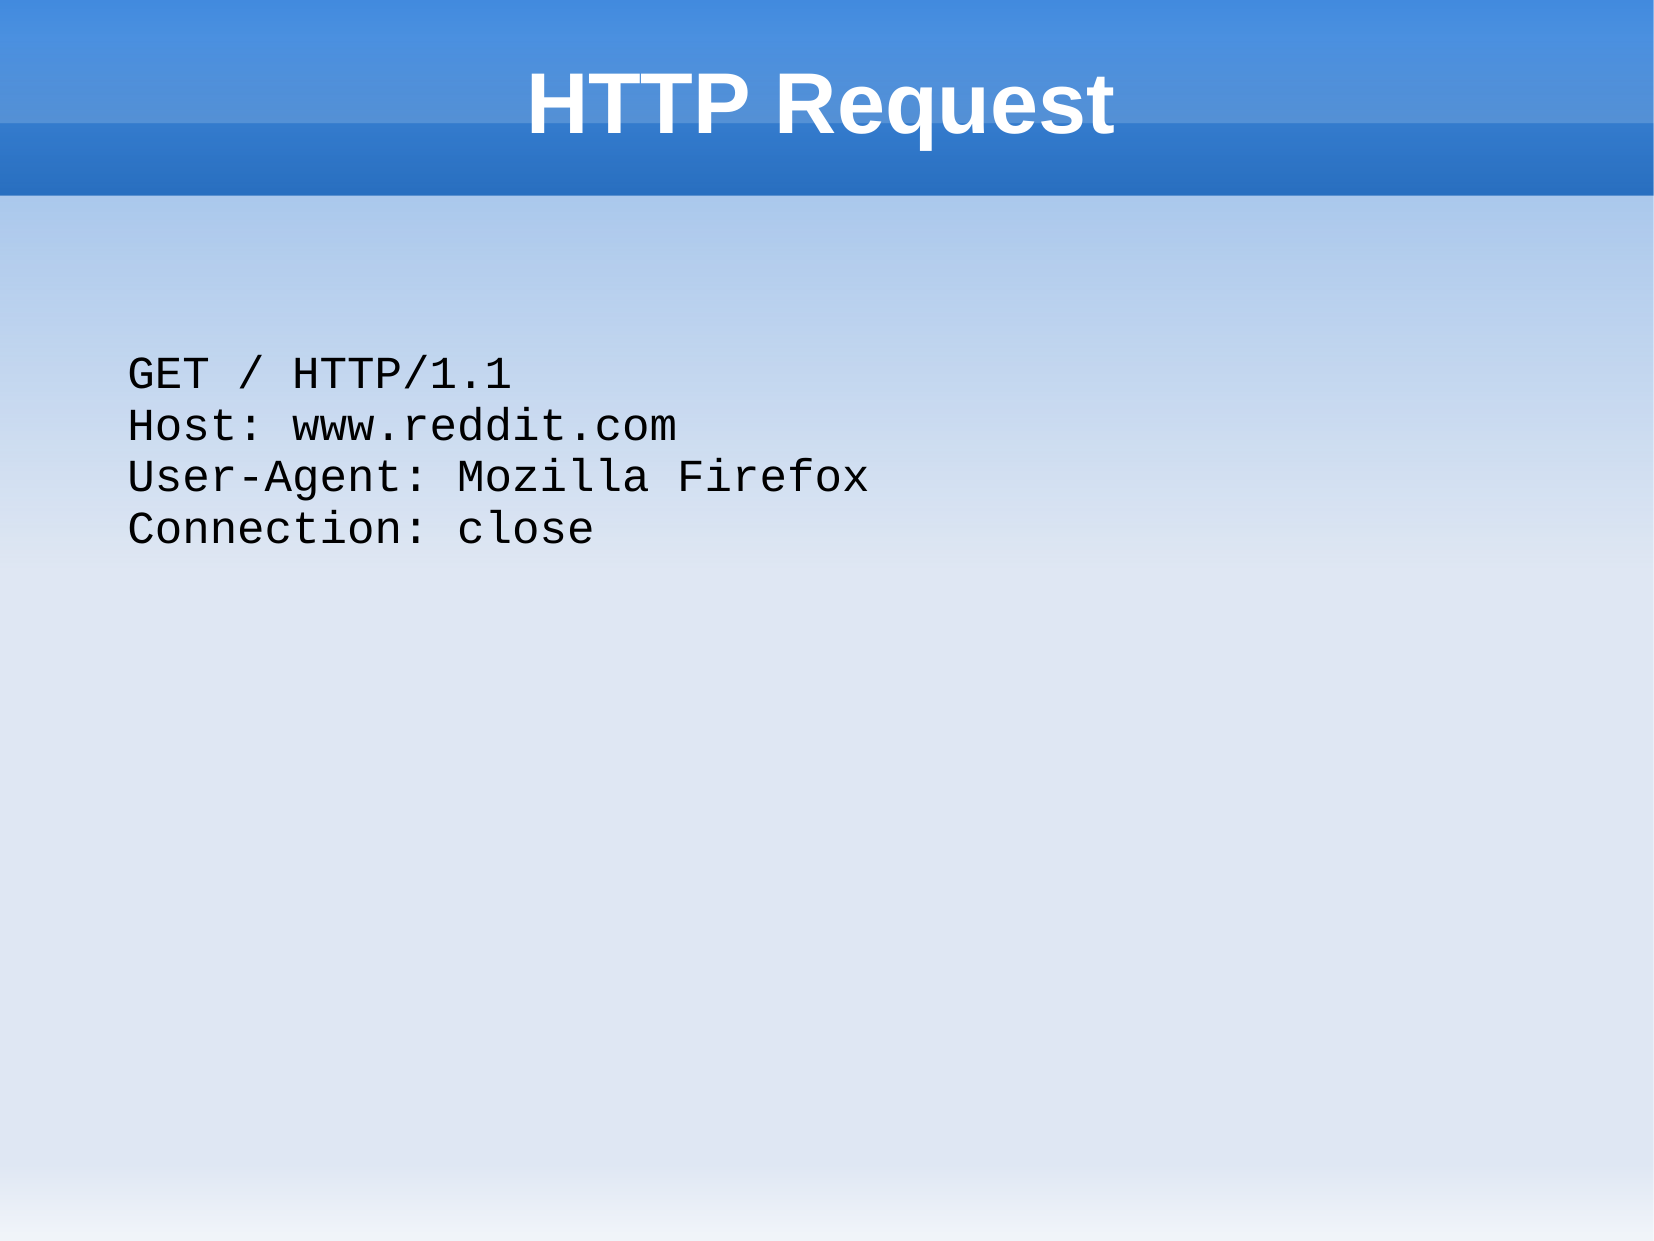

# HTTP Request
GET / HTTP/1.1
Host: www.reddit.com
User-Agent: Mozilla Firefox
Connection: close